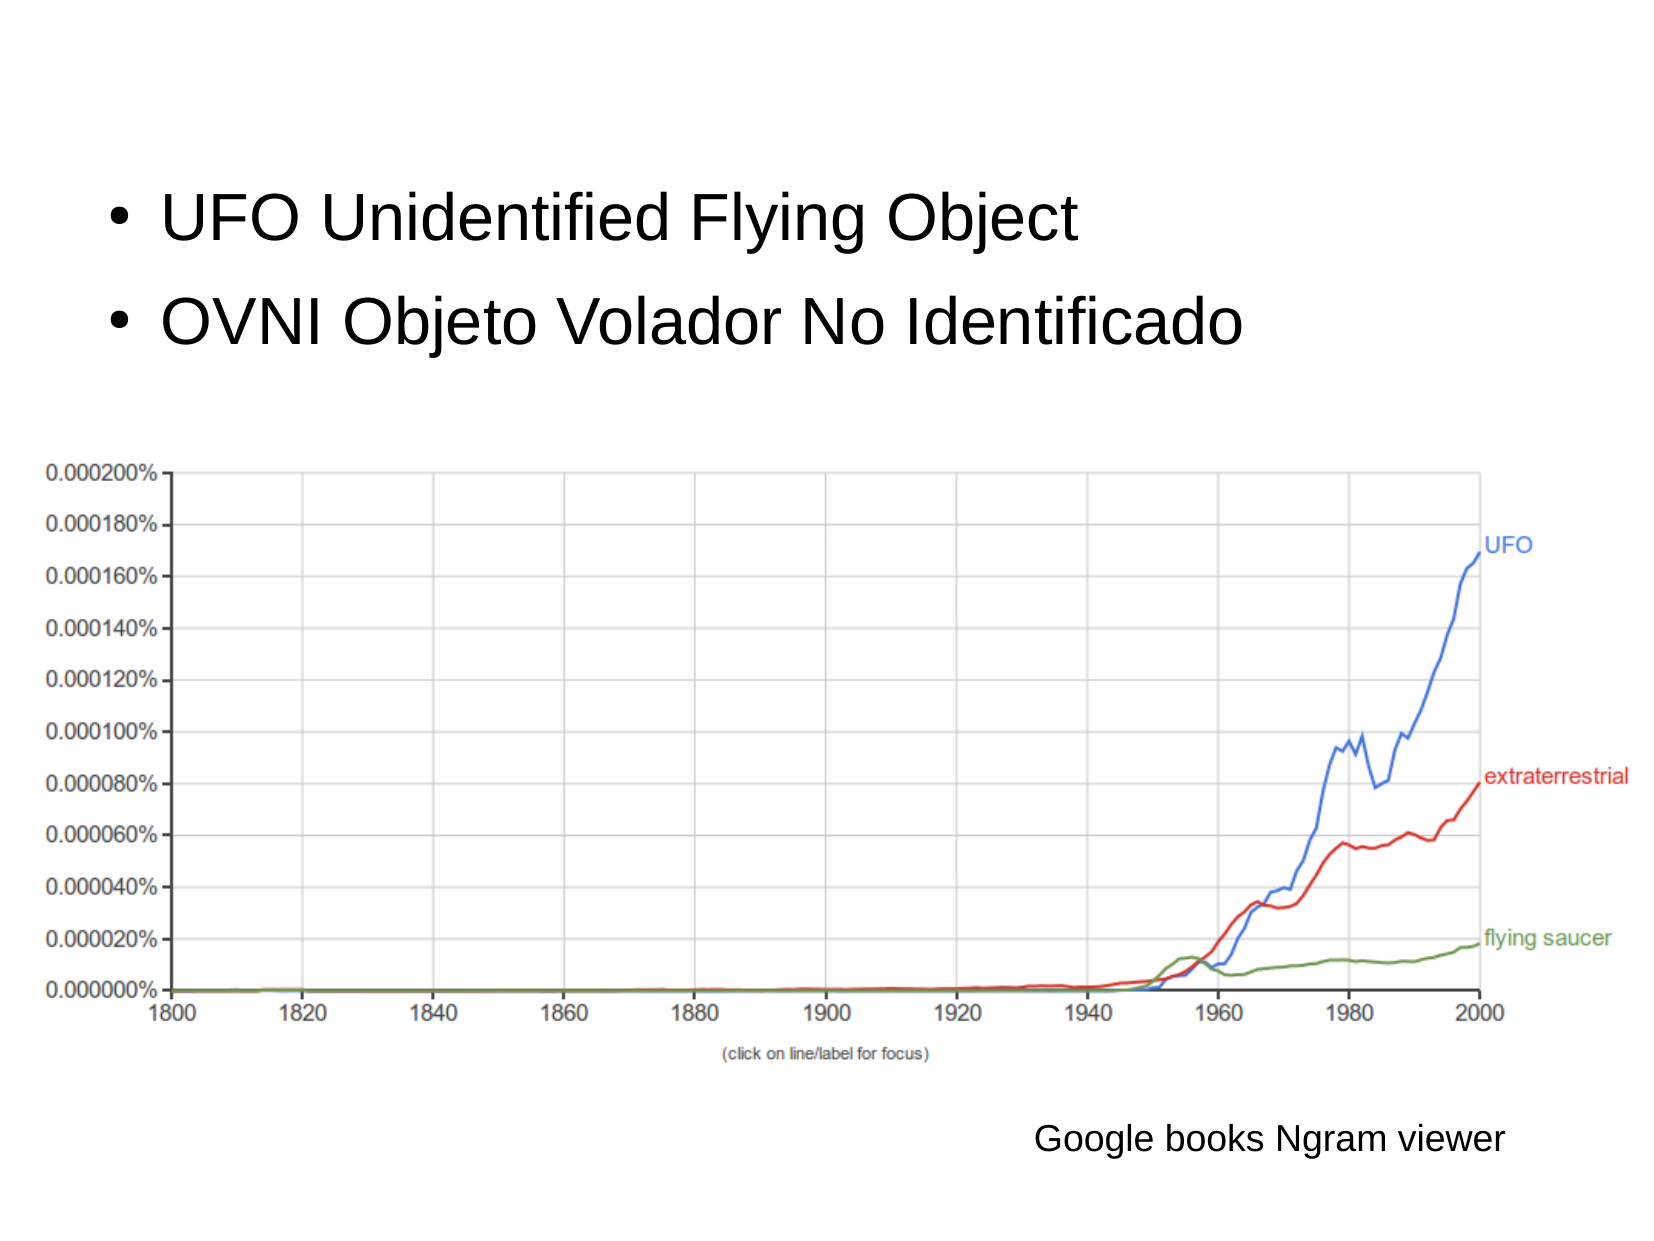

# UFO Unidentified Flying Object
OVNI Objeto Volador No Identificado
Google books Ngram viewer